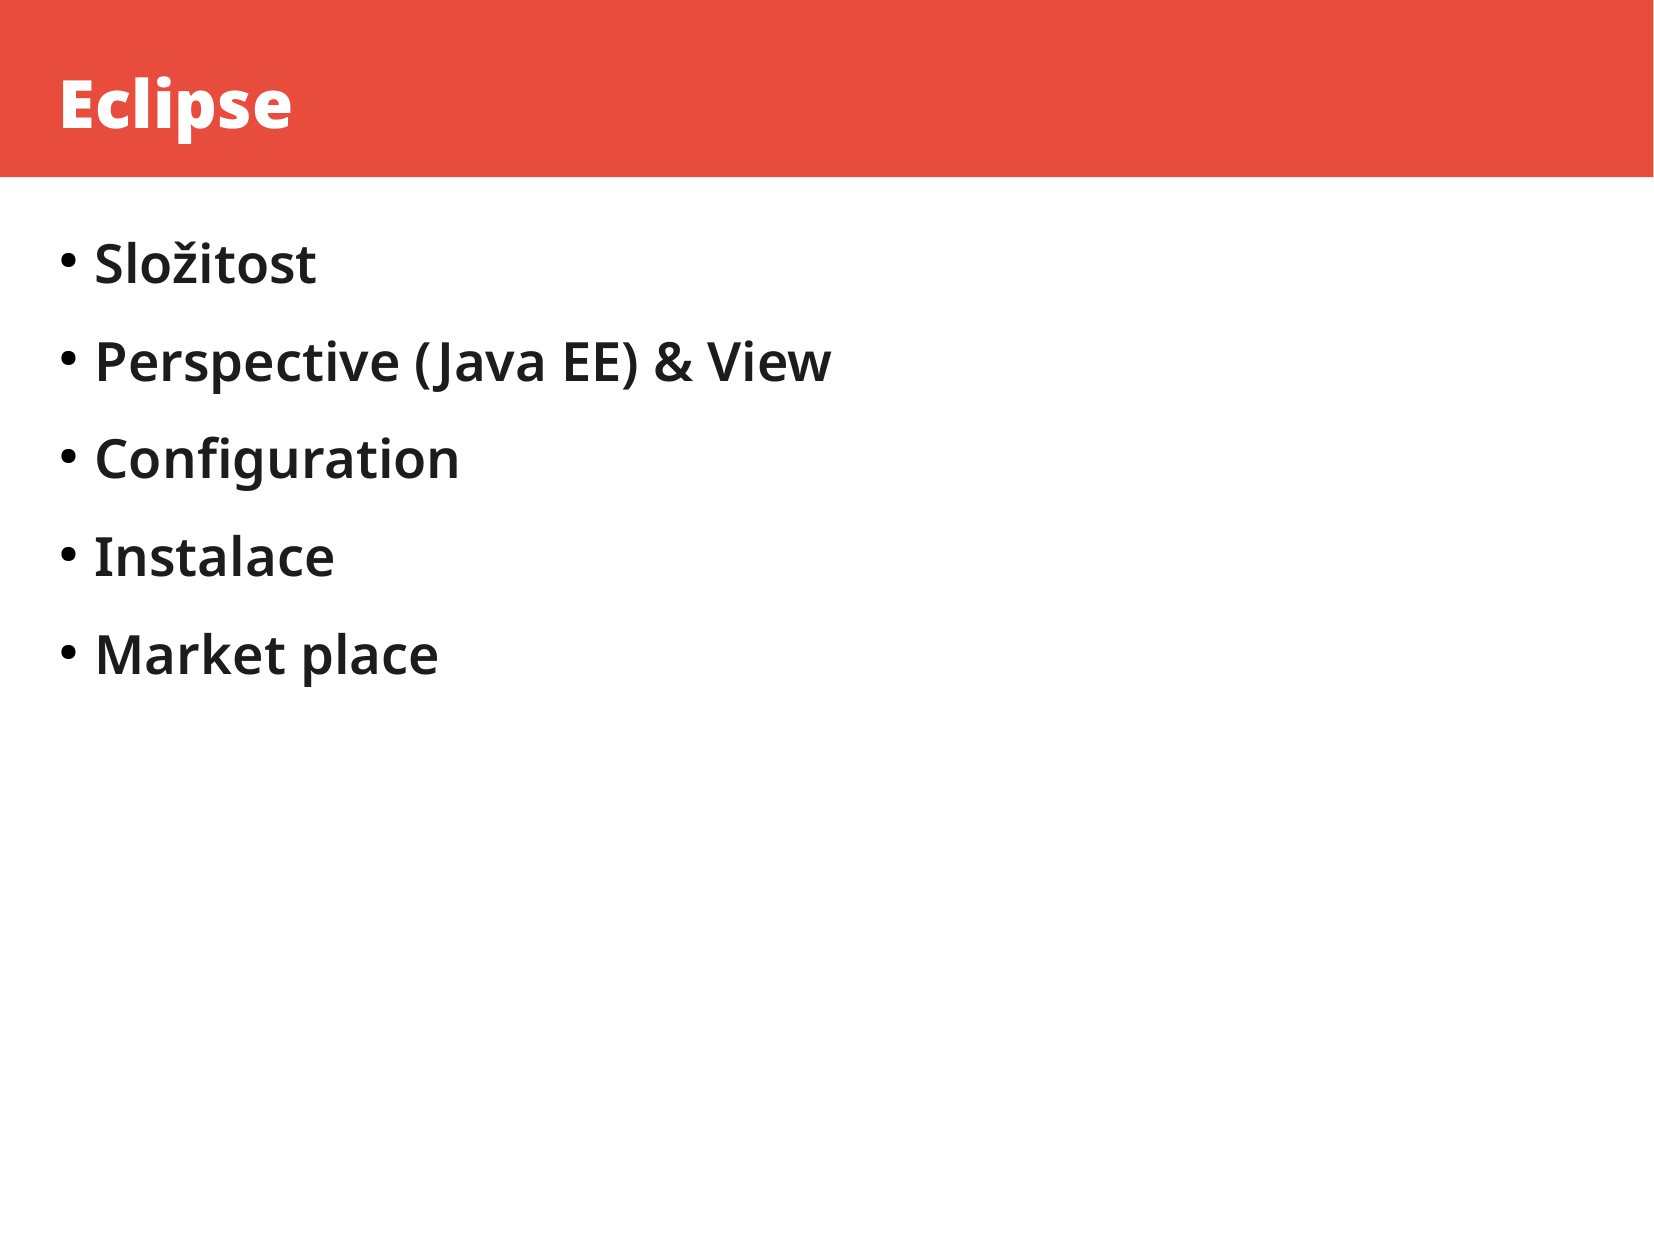

# Eclipse
Složitost
Perspective (Java EE) & View
Configuration
Instalace
Market place